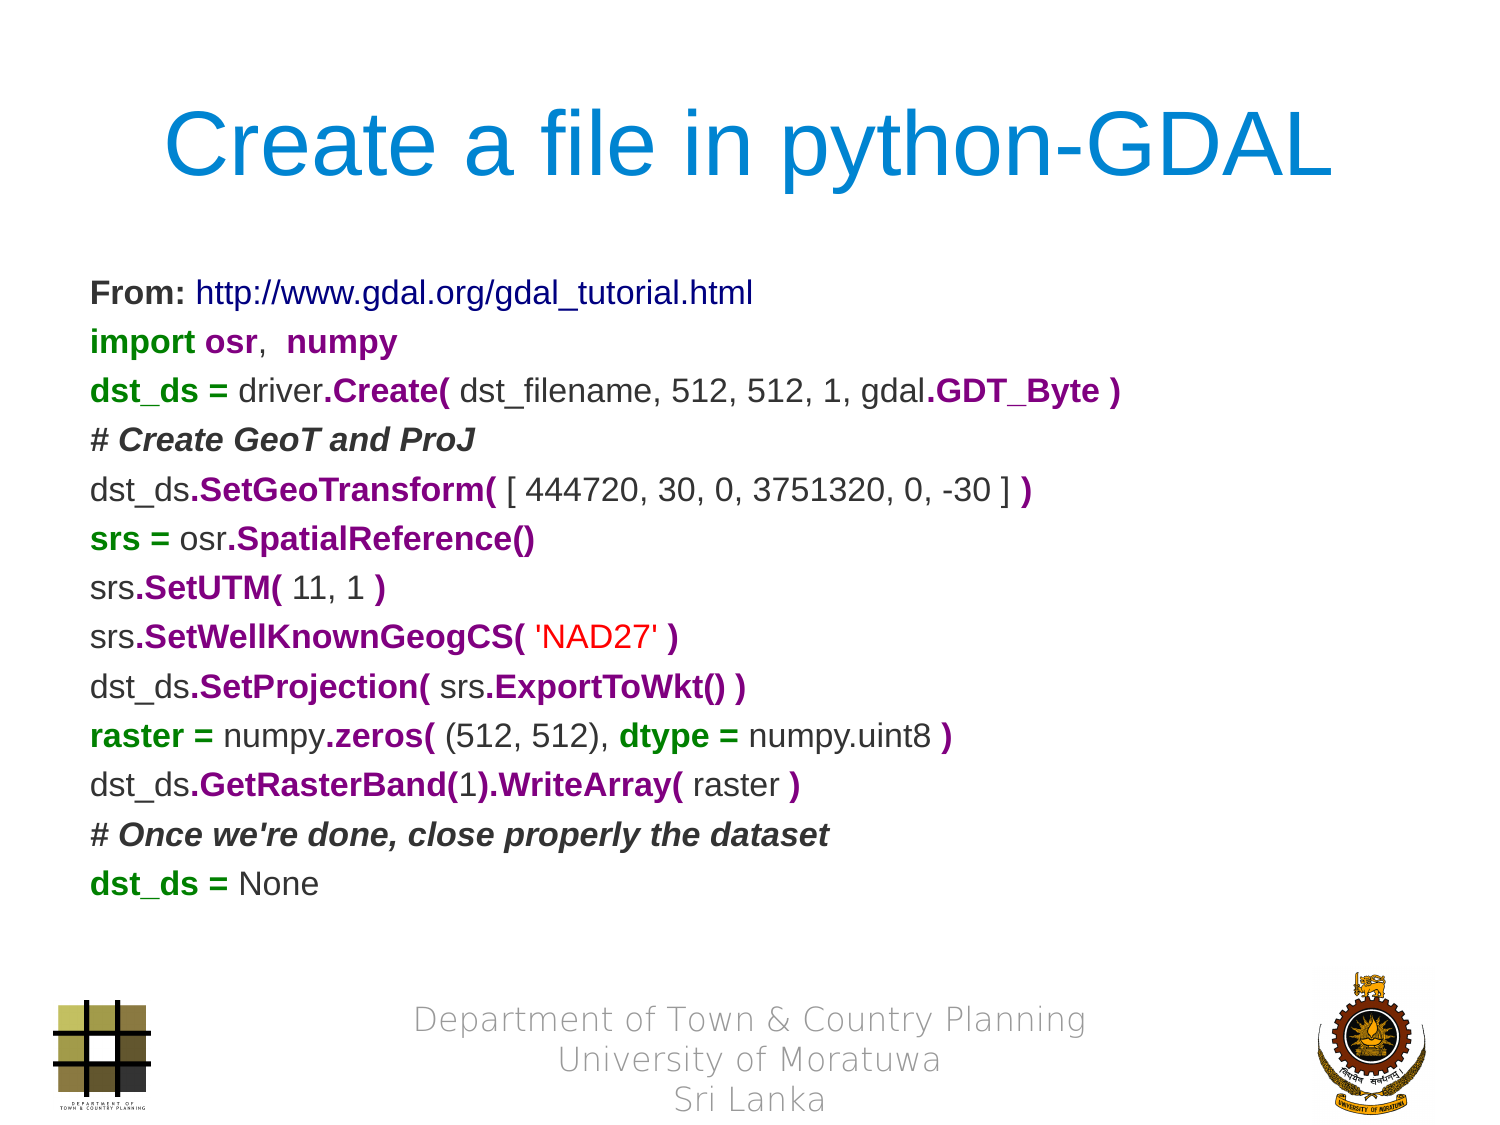

# Create a file in python-GDAL
From: http://www.gdal.org/gdal_tutorial.html
import osr, numpy
dst_ds = driver.Create( dst_filename, 512, 512, 1, gdal.GDT_Byte )
# Create GeoT and ProJ
dst_ds.SetGeoTransform( [ 444720, 30, 0, 3751320, 0, -30 ] )
srs = osr.SpatialReference()
srs.SetUTM( 11, 1 )
srs.SetWellKnownGeogCS( 'NAD27' )
dst_ds.SetProjection( srs.ExportToWkt() )
raster = numpy.zeros( (512, 512), dtype = numpy.uint8 )
dst_ds.GetRasterBand(1).WriteArray( raster )
# Once we're done, close properly the dataset
dst_ds = None